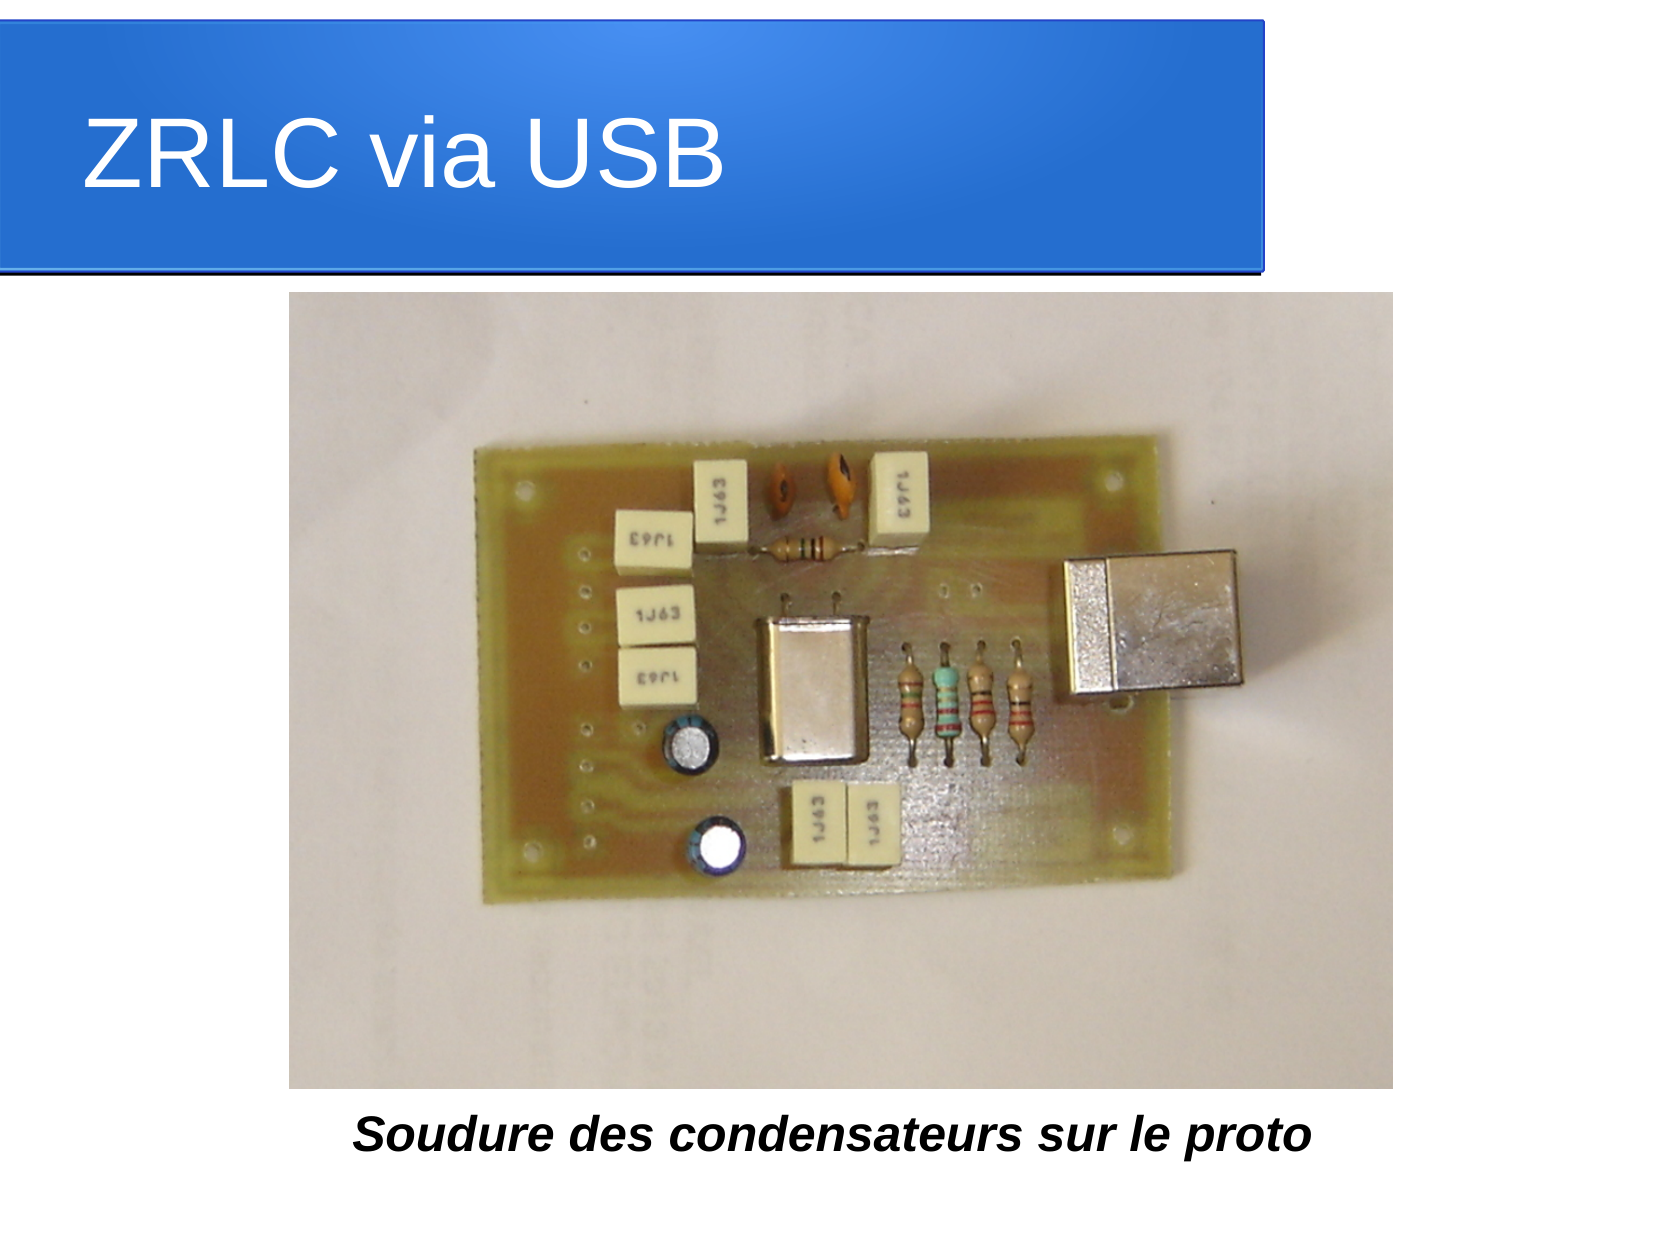

# ZRLC via USB
Soudure des condensateurs sur le proto